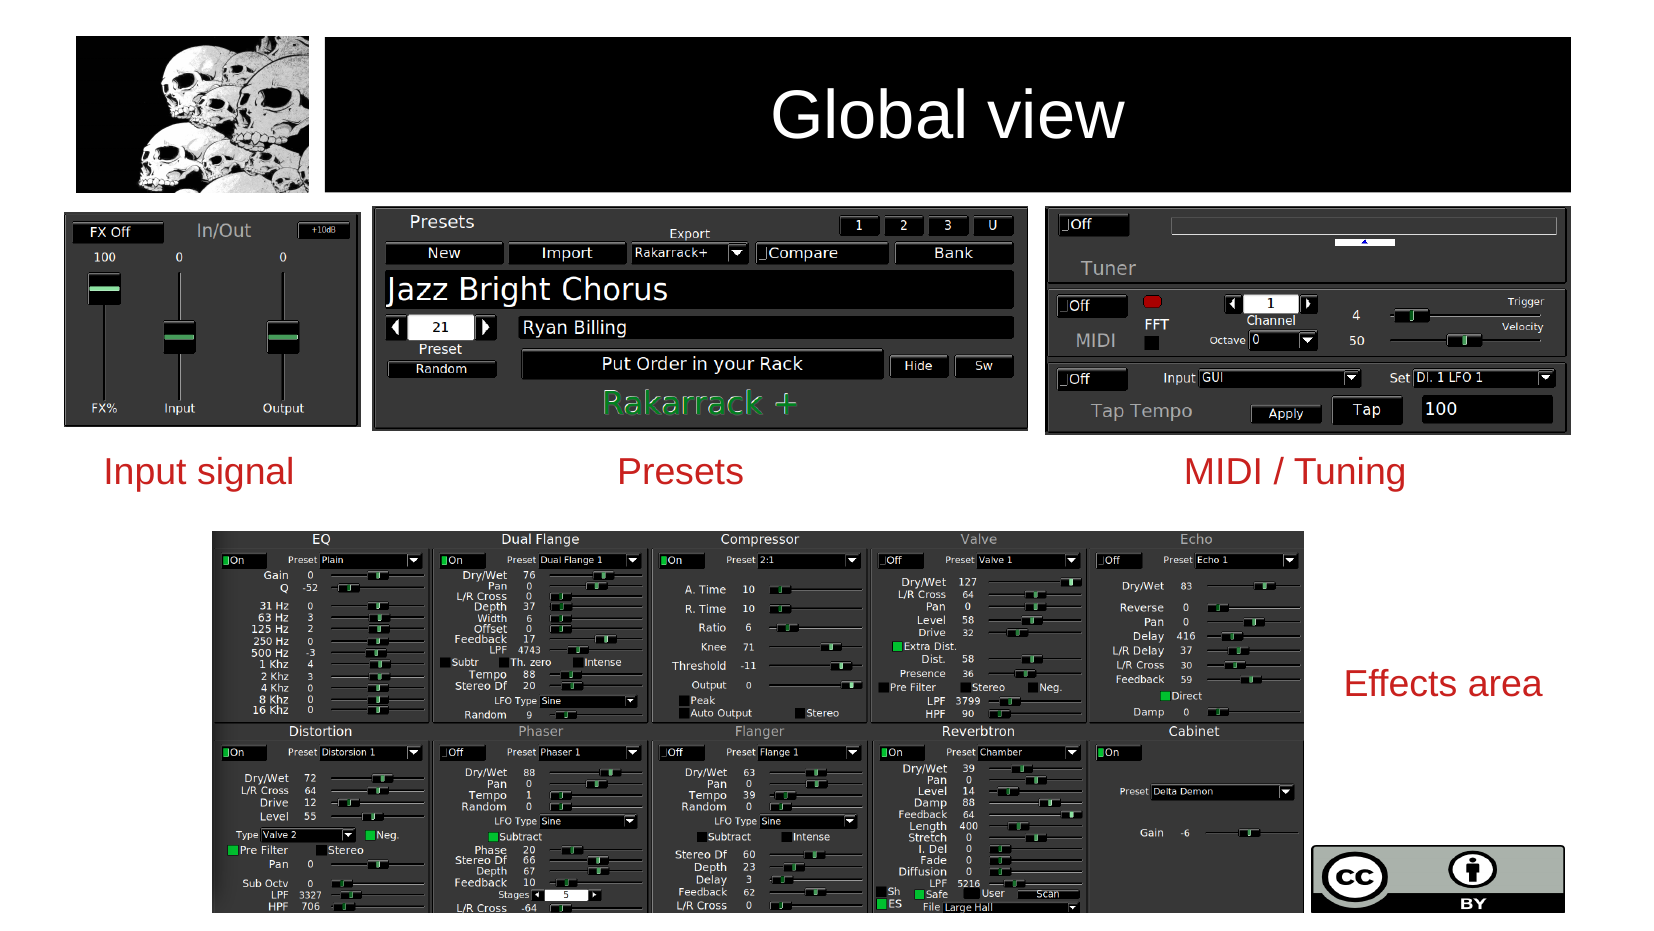

# Global view
Input signal
Presets
MIDI / Tuning
Effects area